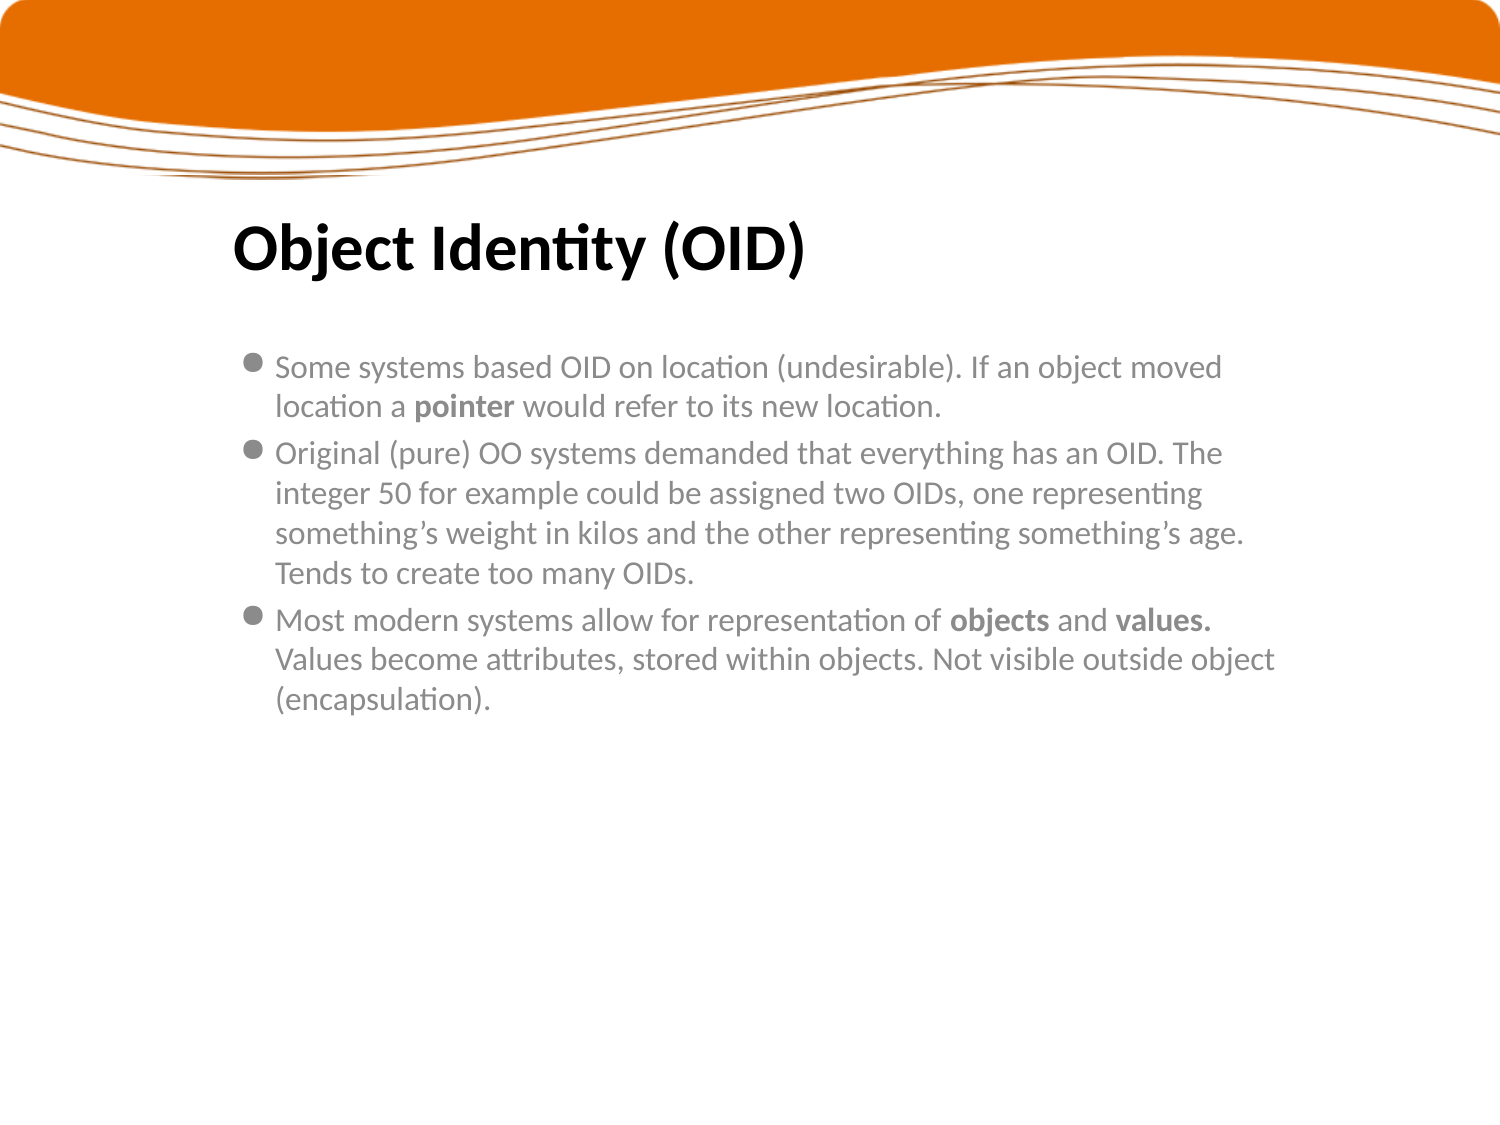

Object Identity (OID)
Some systems based OID on location (undesirable). If an object moved location a pointer would refer to its new location.
Original (pure) OO systems demanded that everything has an OID. The integer 50 for example could be assigned two OIDs, one representing something’s weight in kilos and the other representing something’s age. Tends to create too many OIDs.
Most modern systems allow for representation of objects and values. Values become attributes, stored within objects. Not visible outside object (encapsulation).